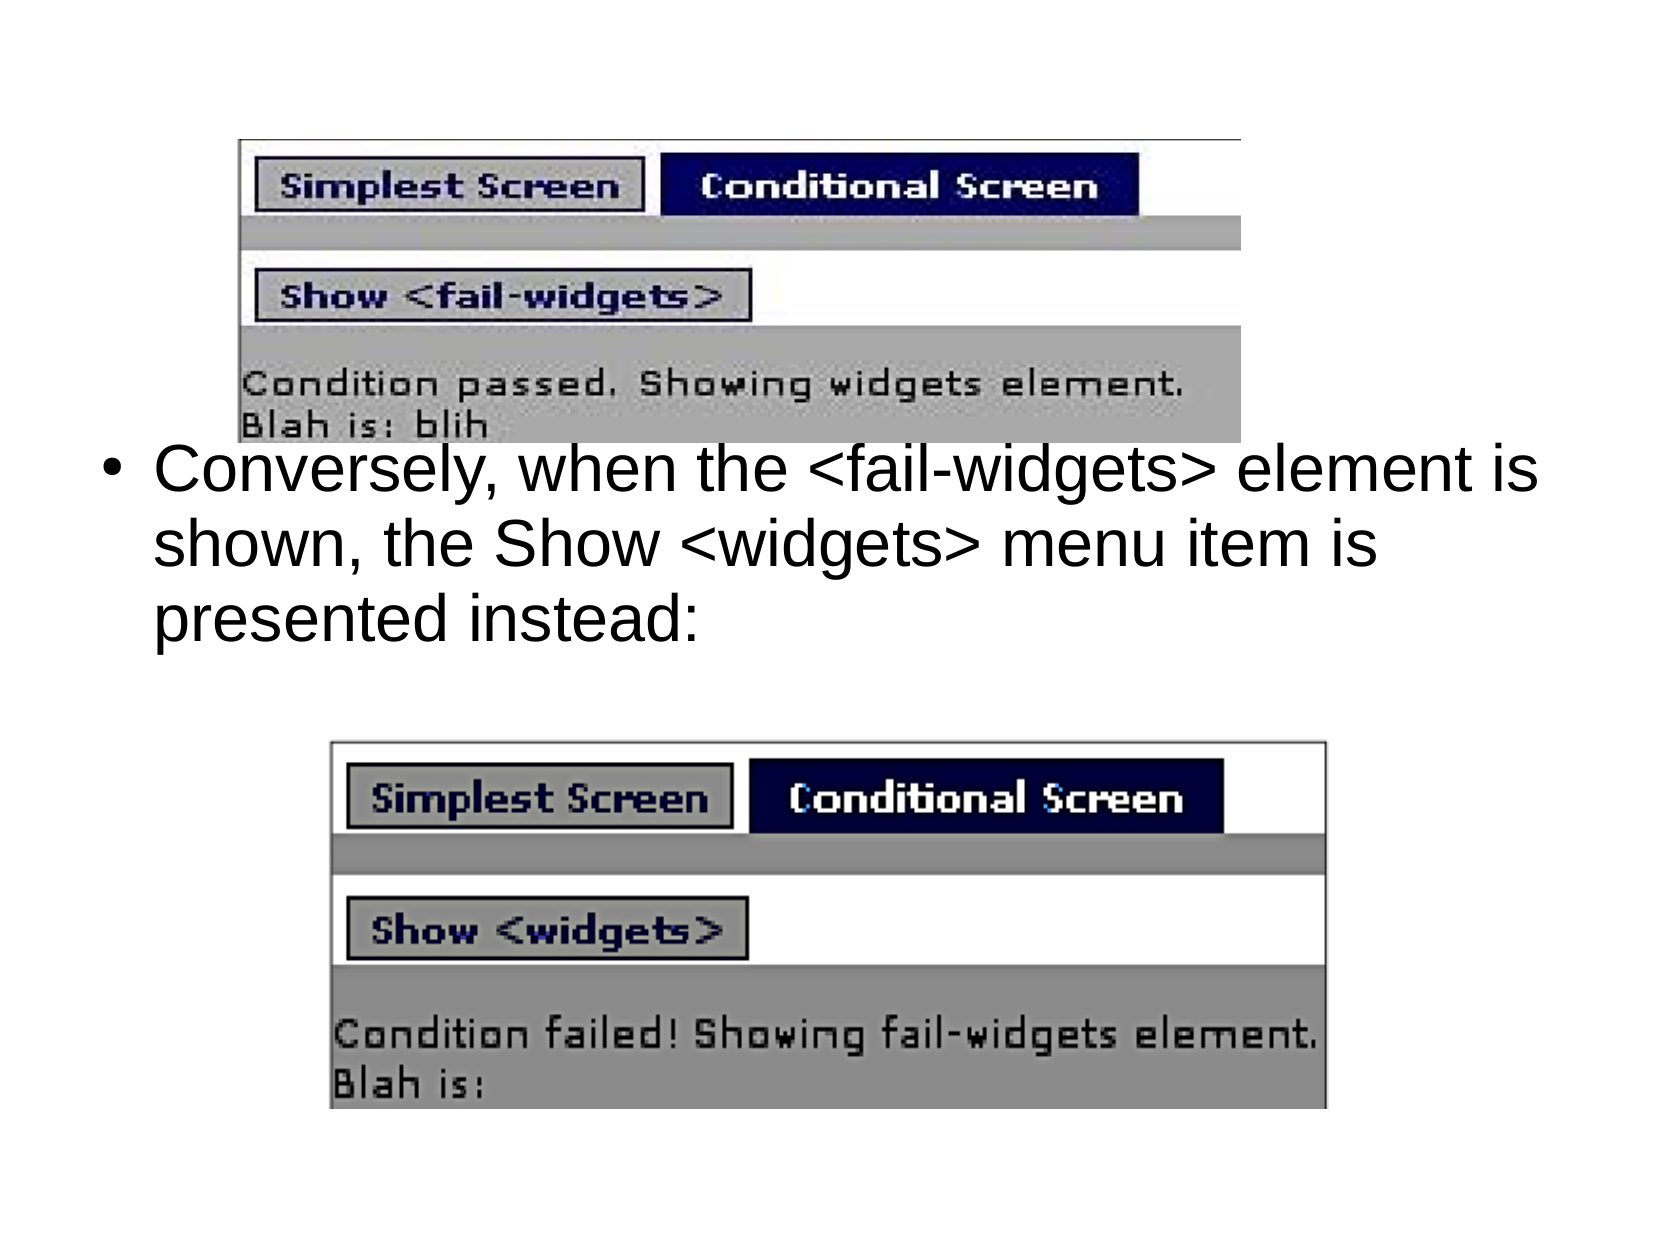

#
Conversely, when the <fail-widgets> element is shown, the Show <widgets> menu item is presented instead: